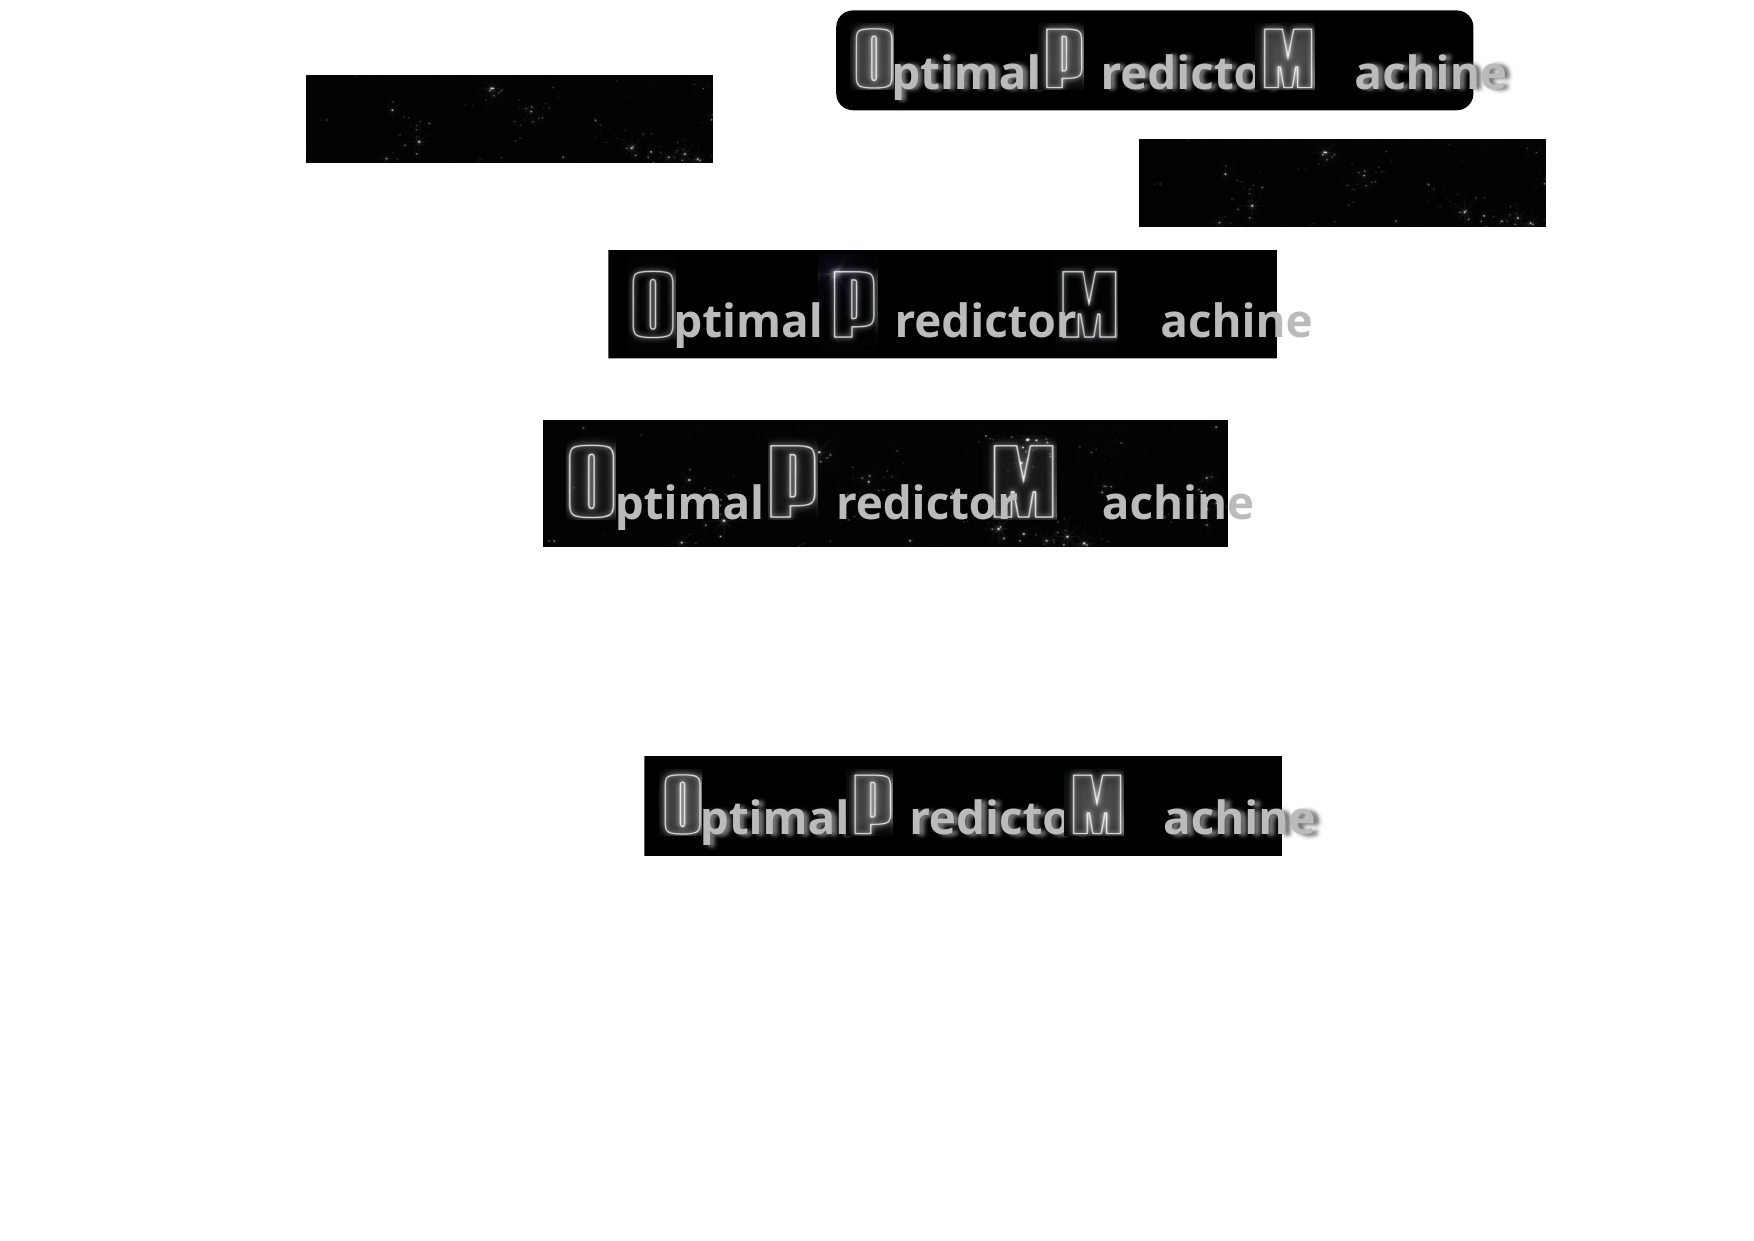

ptimal redictor achine
ptimal redictor achine
ptimal redictor achine
ptimal redictor achine